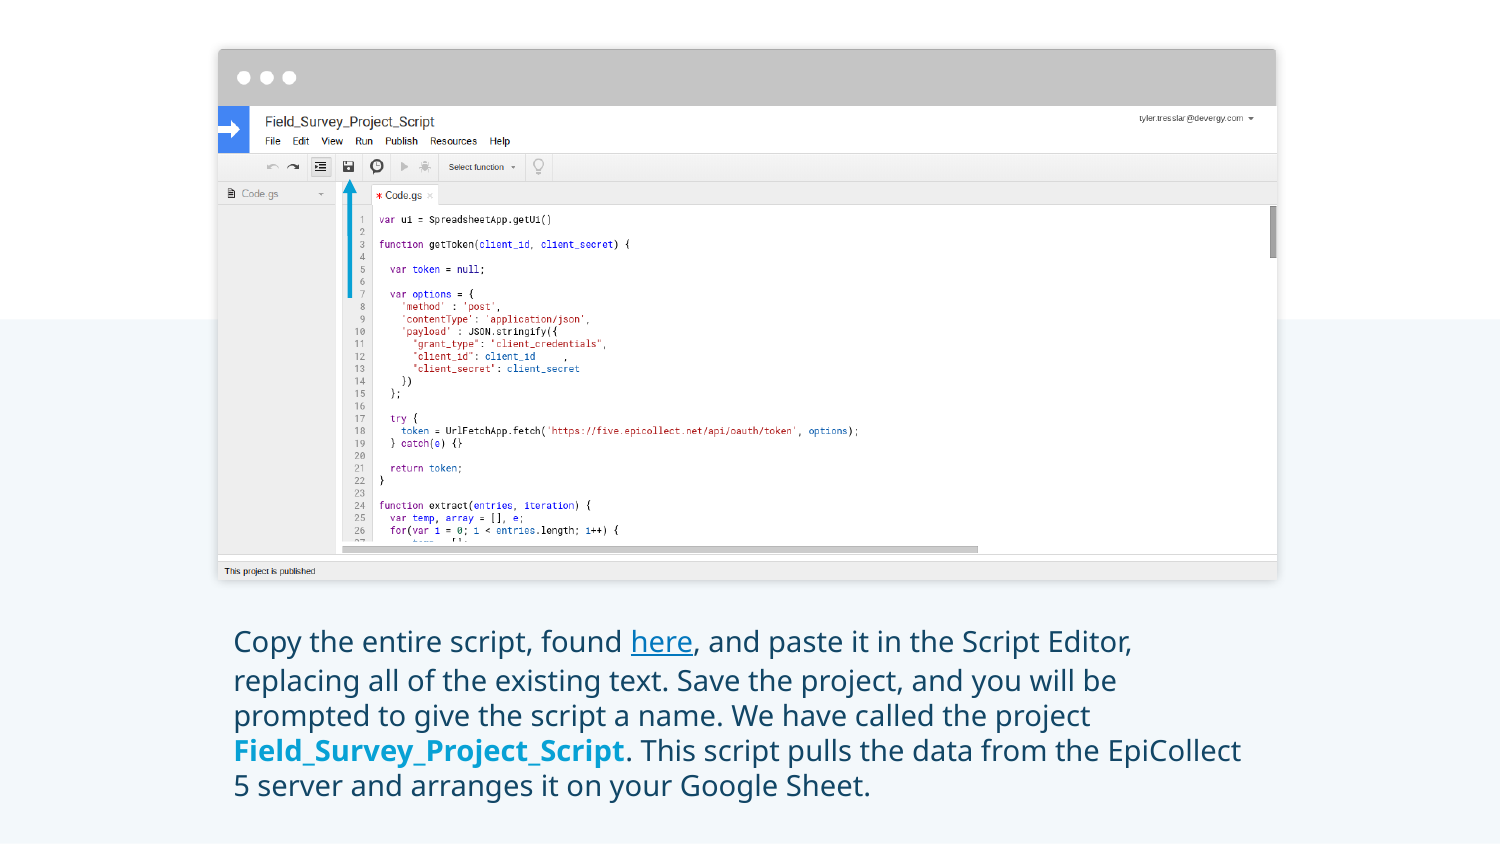

Copy the entire script, found here, and paste it in the Script Editor, replacing all of the existing text. Save the project, and you will be prompted to give the script a name. We have called the project Field_Survey_Project_Script. This script pulls the data from the EpiCollect 5 server and arranges it on your Google Sheet.